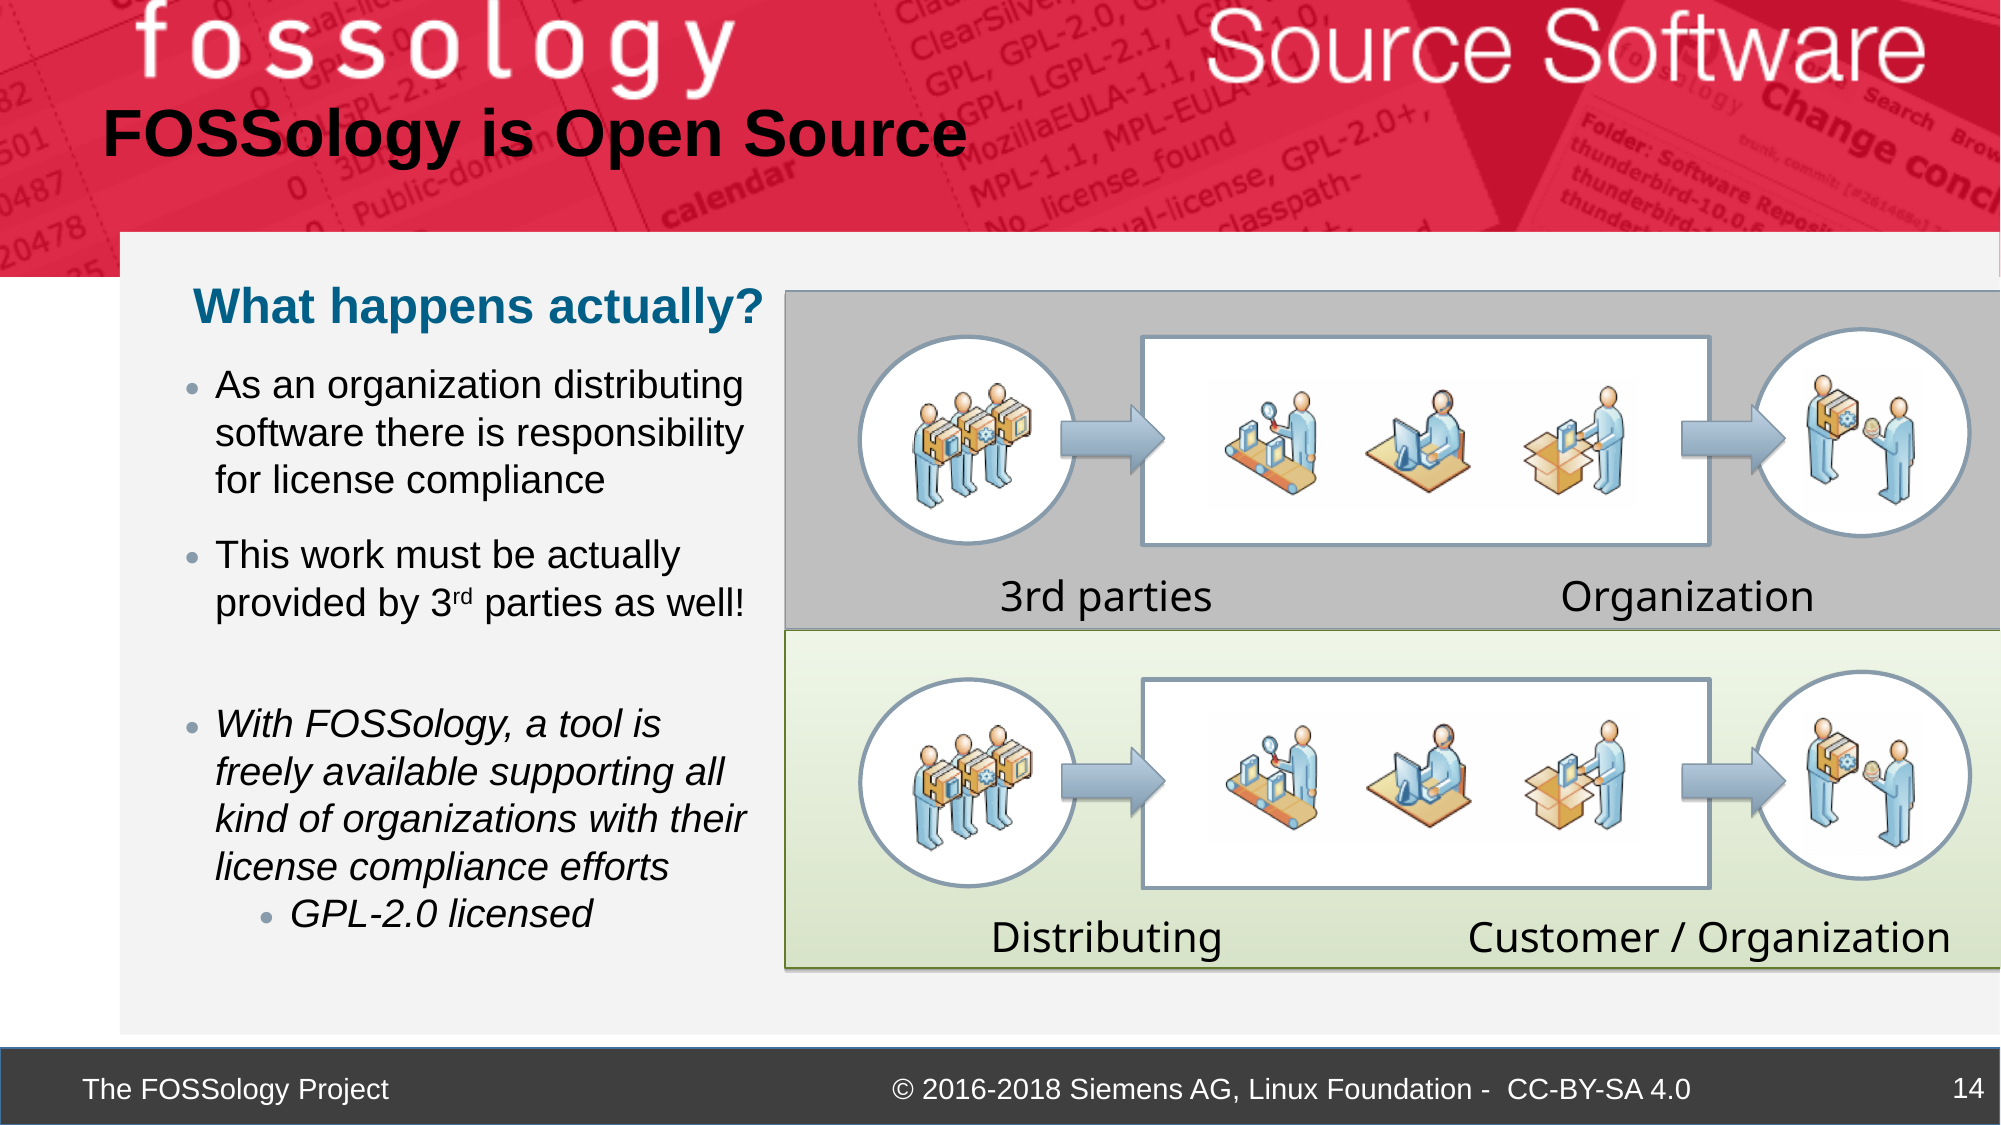

FOSSology is Open Source
What happens actually?
As an organization distributing software there is responsibility for license compliance
This work must be actually provided by 3rd parties as well!
With FOSSology, a tool is freely available supporting all kind of organizations with their license compliance efforts
GPL-2.0 licensed
3rd parties
Organization
Distributing
Customer / Organization